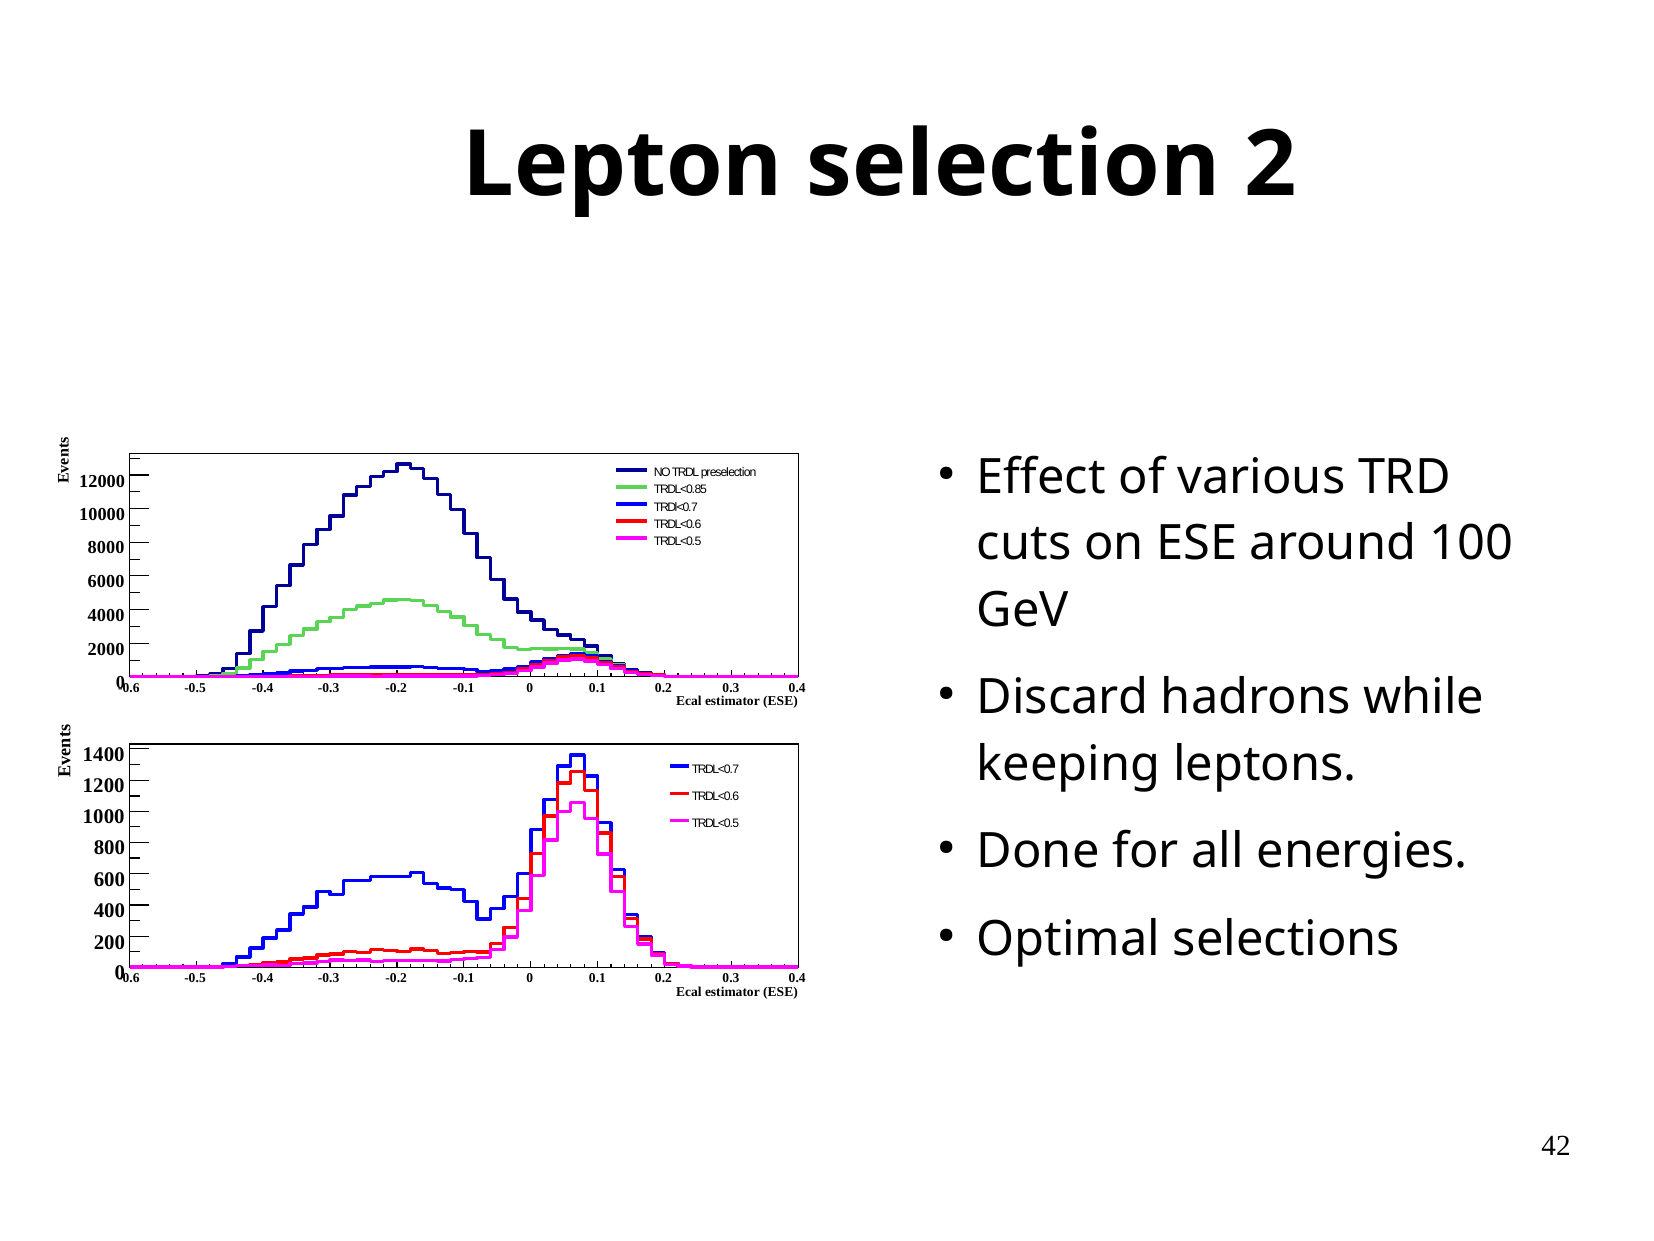

# Lepton selection 2
Effect of various TRD cuts on ESE around 100 GeV
Discard hadrons while keeping leptons.
Done for all energies.
Optimal selections
42